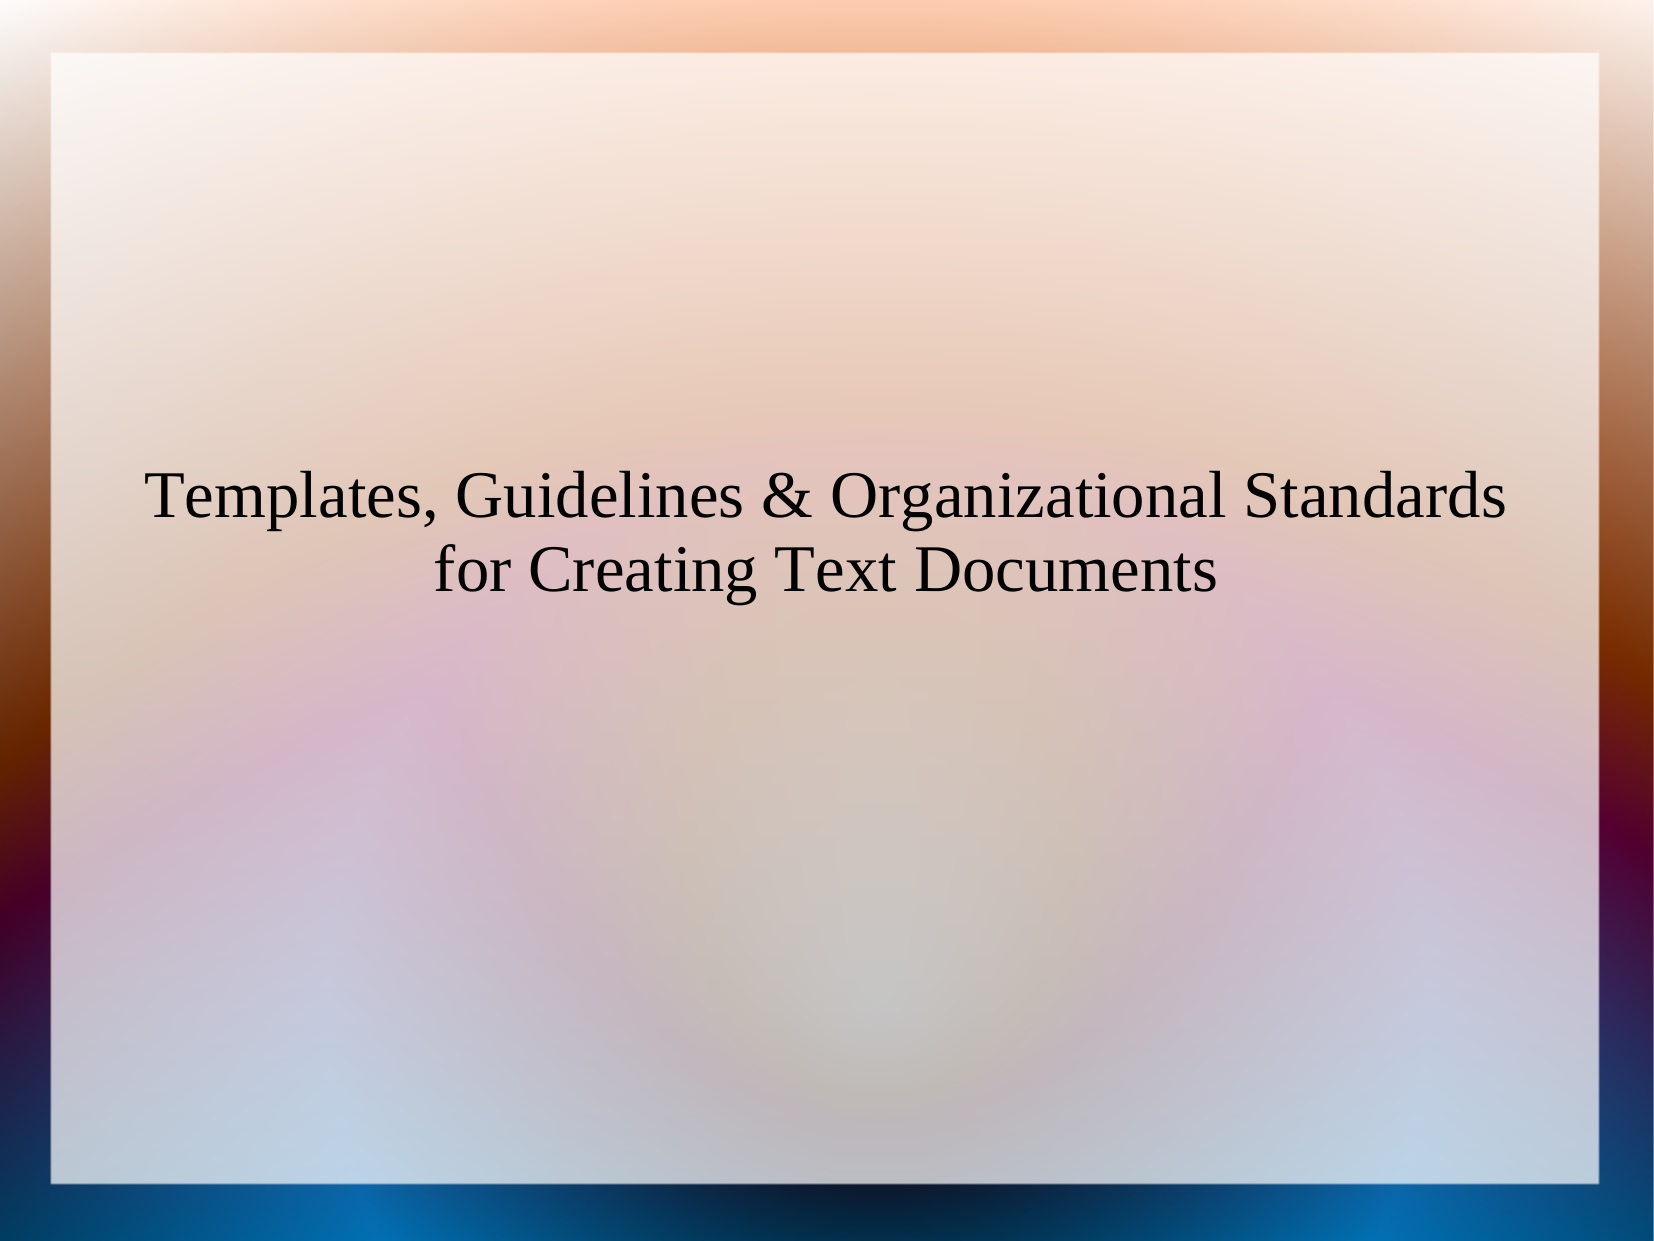

# Templates, Guidelines & Organizational Standards
for Creating Text Documents